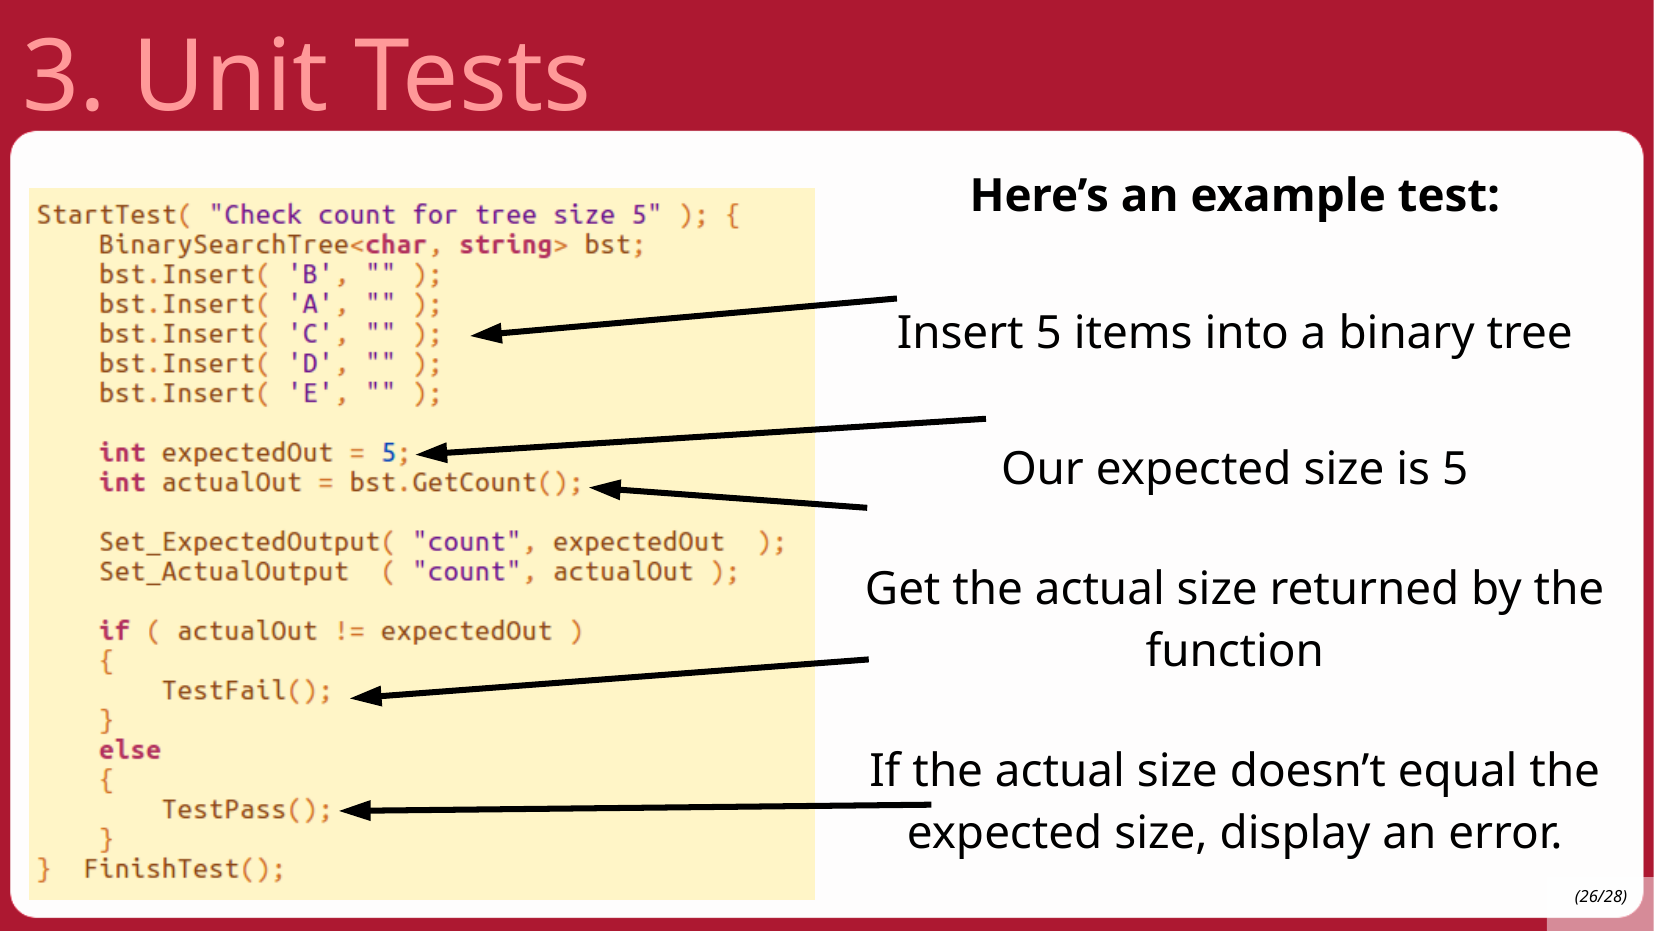

# 3. Unit Tests
Here’s an example test:
Insert 5 items into a binary tree
Our expected size is 5
Get the actual size returned by the function
If the actual size doesn’t equal the expected size, display an error.
Otherwise, the test passed.